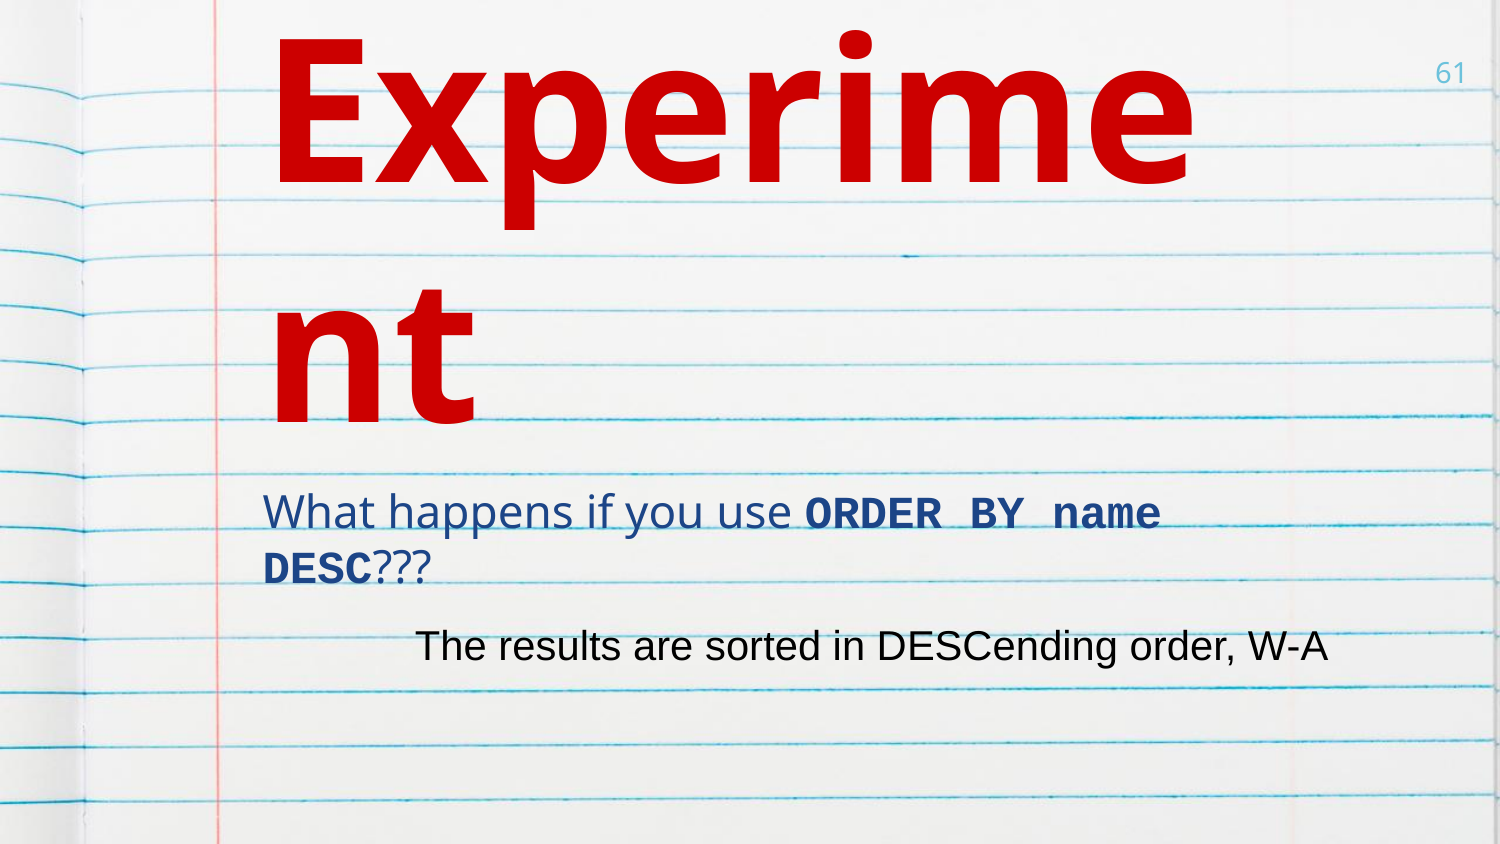

# Experiment
What happens if you use ORDER BY name DESC???
The results are sorted in DESCending order, W-A